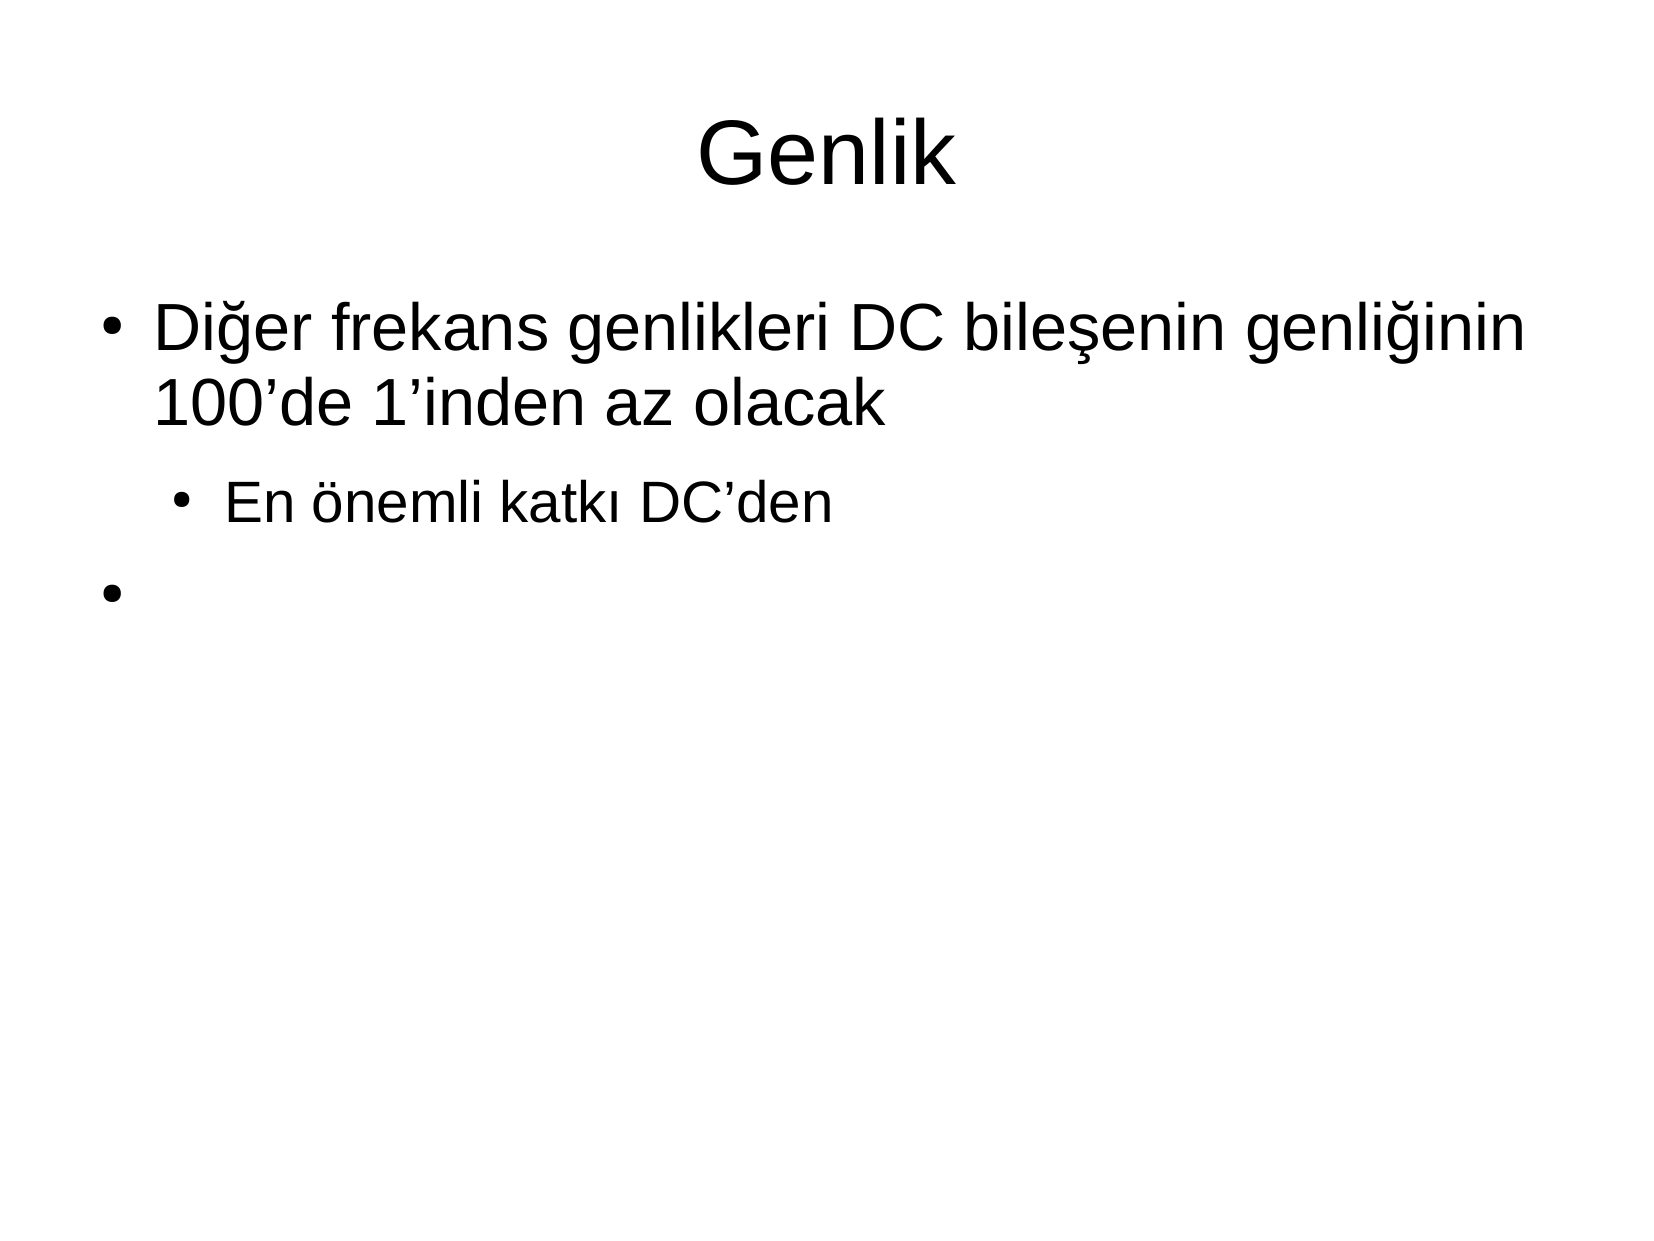

# Genlik
Diğer frekans genlikleri DC bileşenin genliğinin 100’de 1’inden az olacak
En önemli katkı DC’den